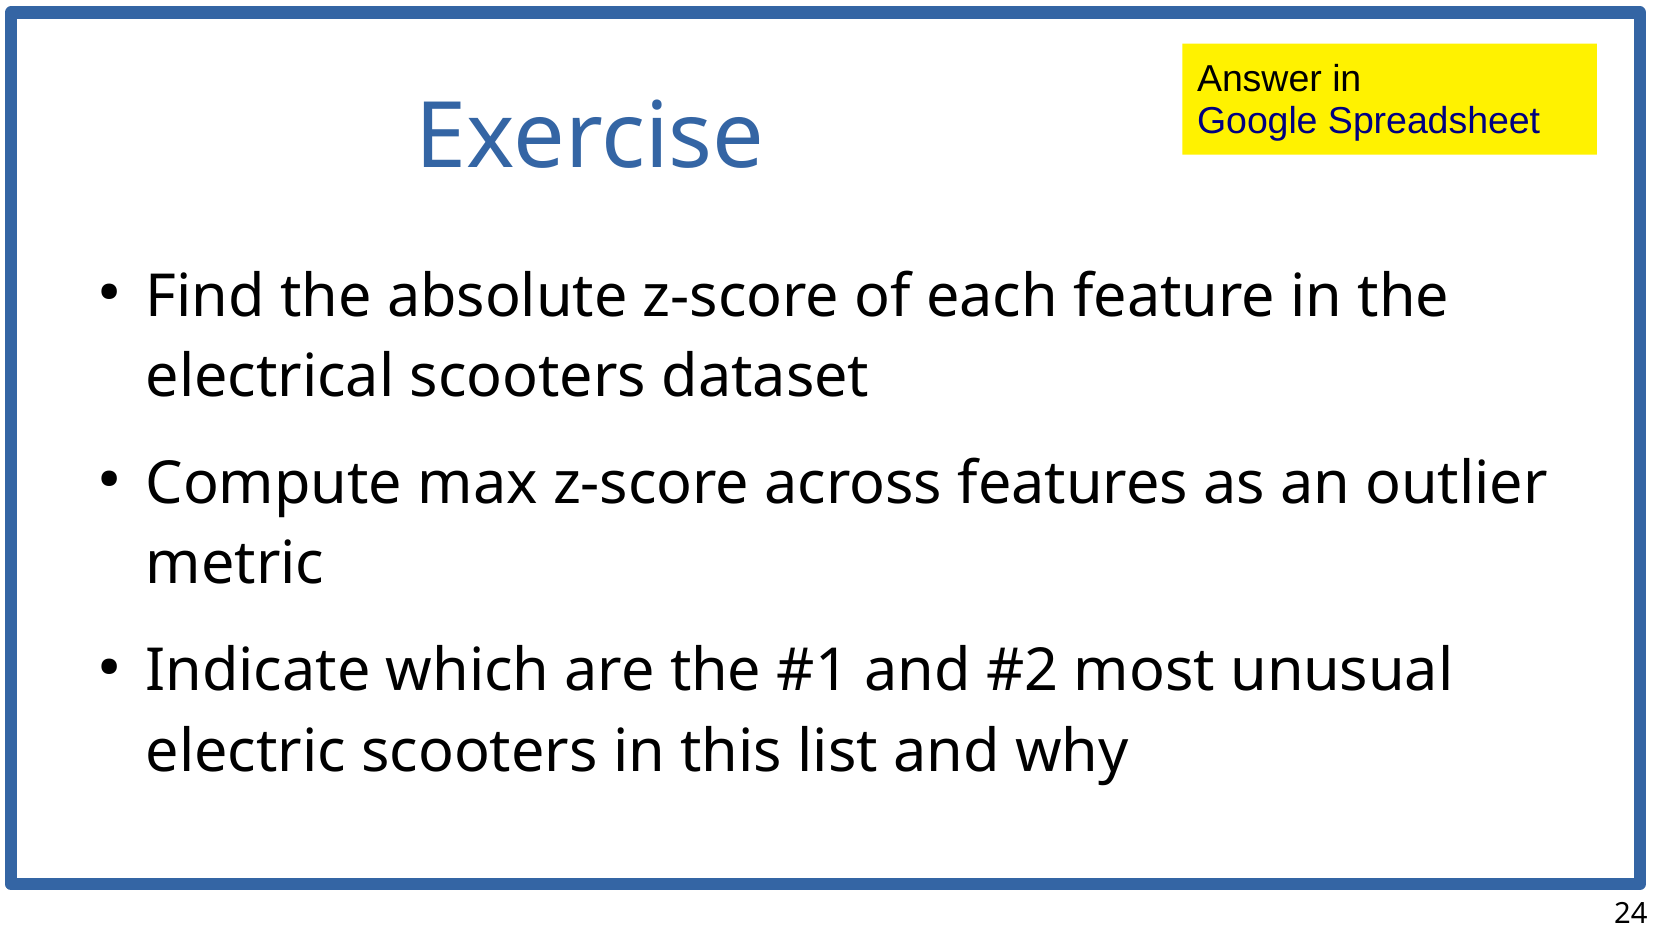

# Exercise
Answer in
Google Spreadsheet
Find the absolute z-score of each feature in the electrical scooters dataset
Compute max z-score across features as an outlier metric
Indicate which are the #1 and #2 most unusual electric scooters in this list and why
24